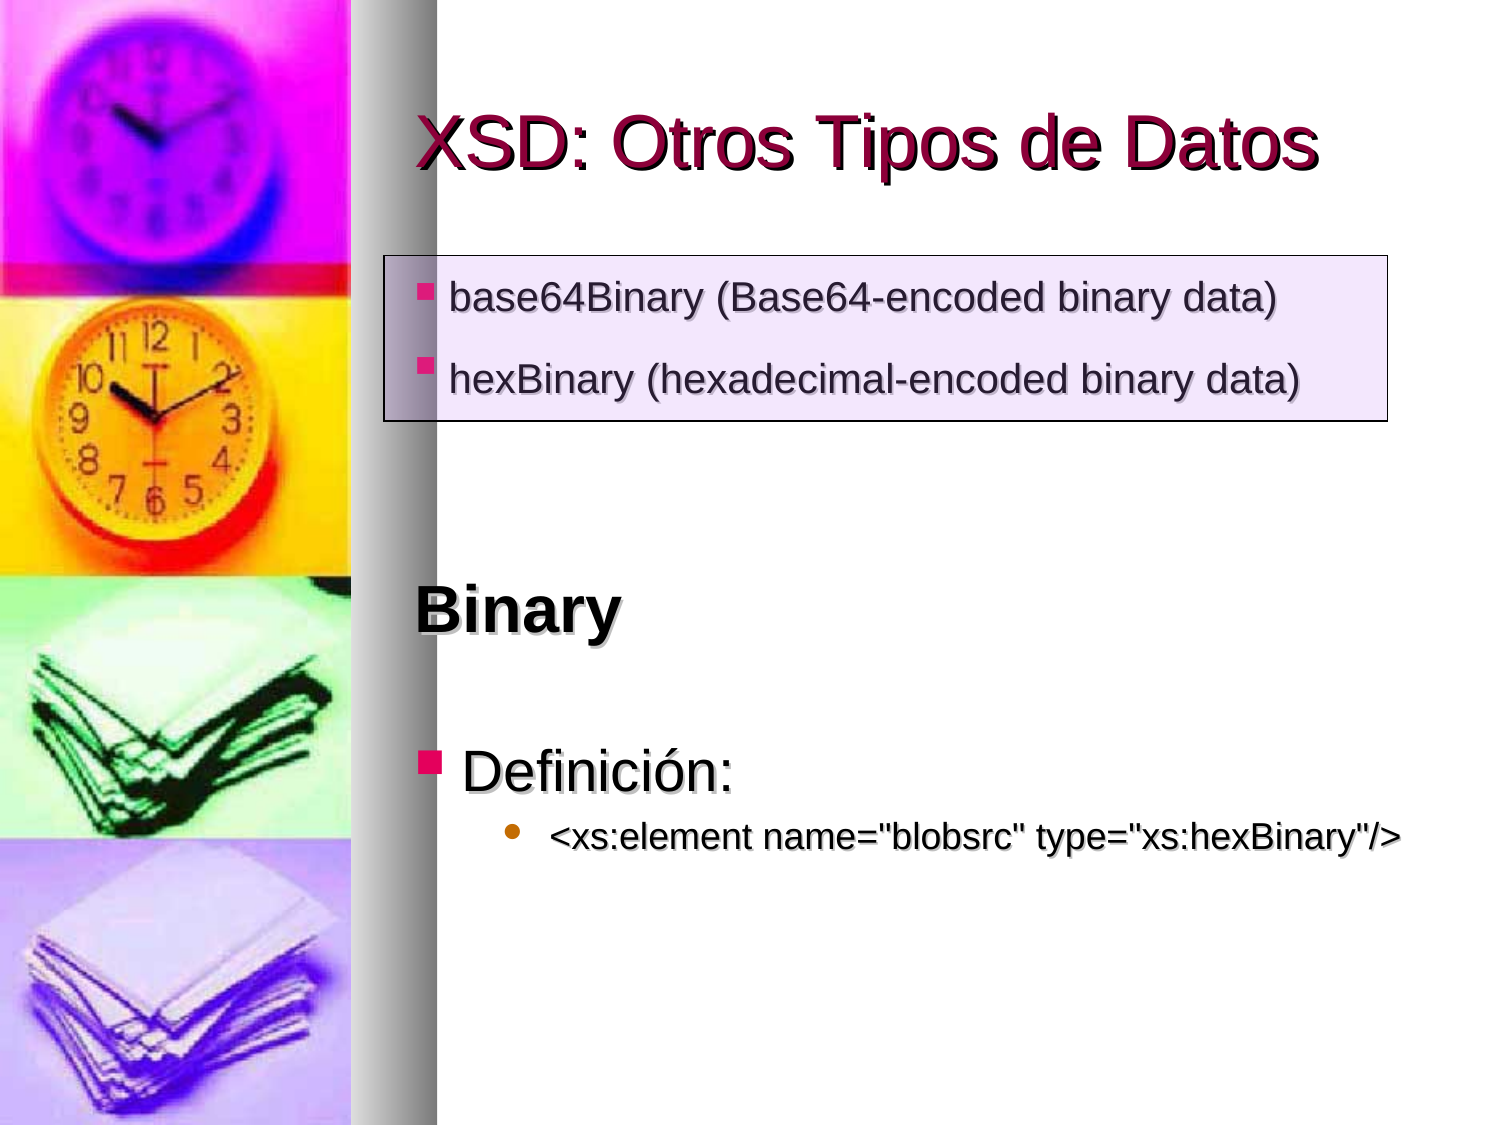

# XSD: Otros Tipos de Datos
 base64Binary (Base64-encoded binary data)
 hexBinary (hexadecimal-encoded binary data)
Binary
 Definición:
<xs:element name="blobsrc" type="xs:hexBinary"/>